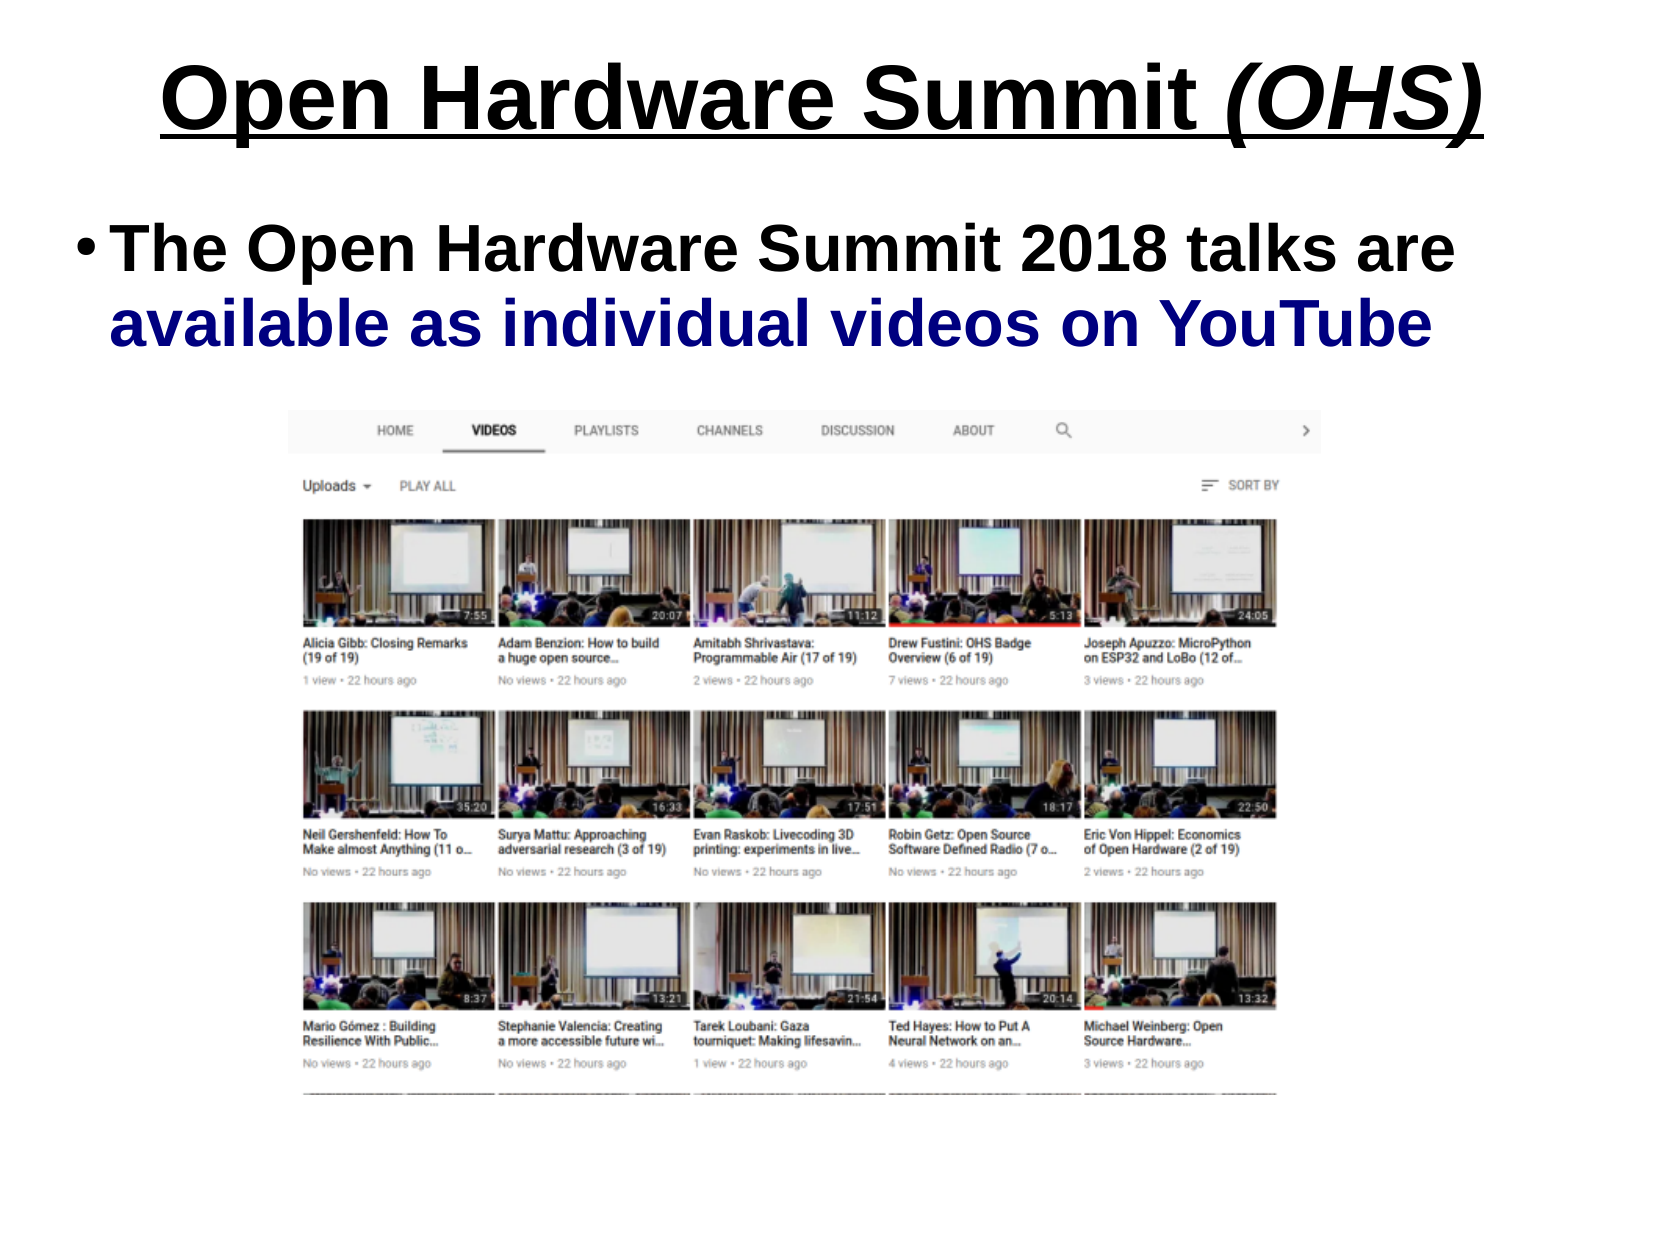

Open Hardware Summit (OHS)
The Open Hardware Summit 2018 talks are available as individual videos on YouTube